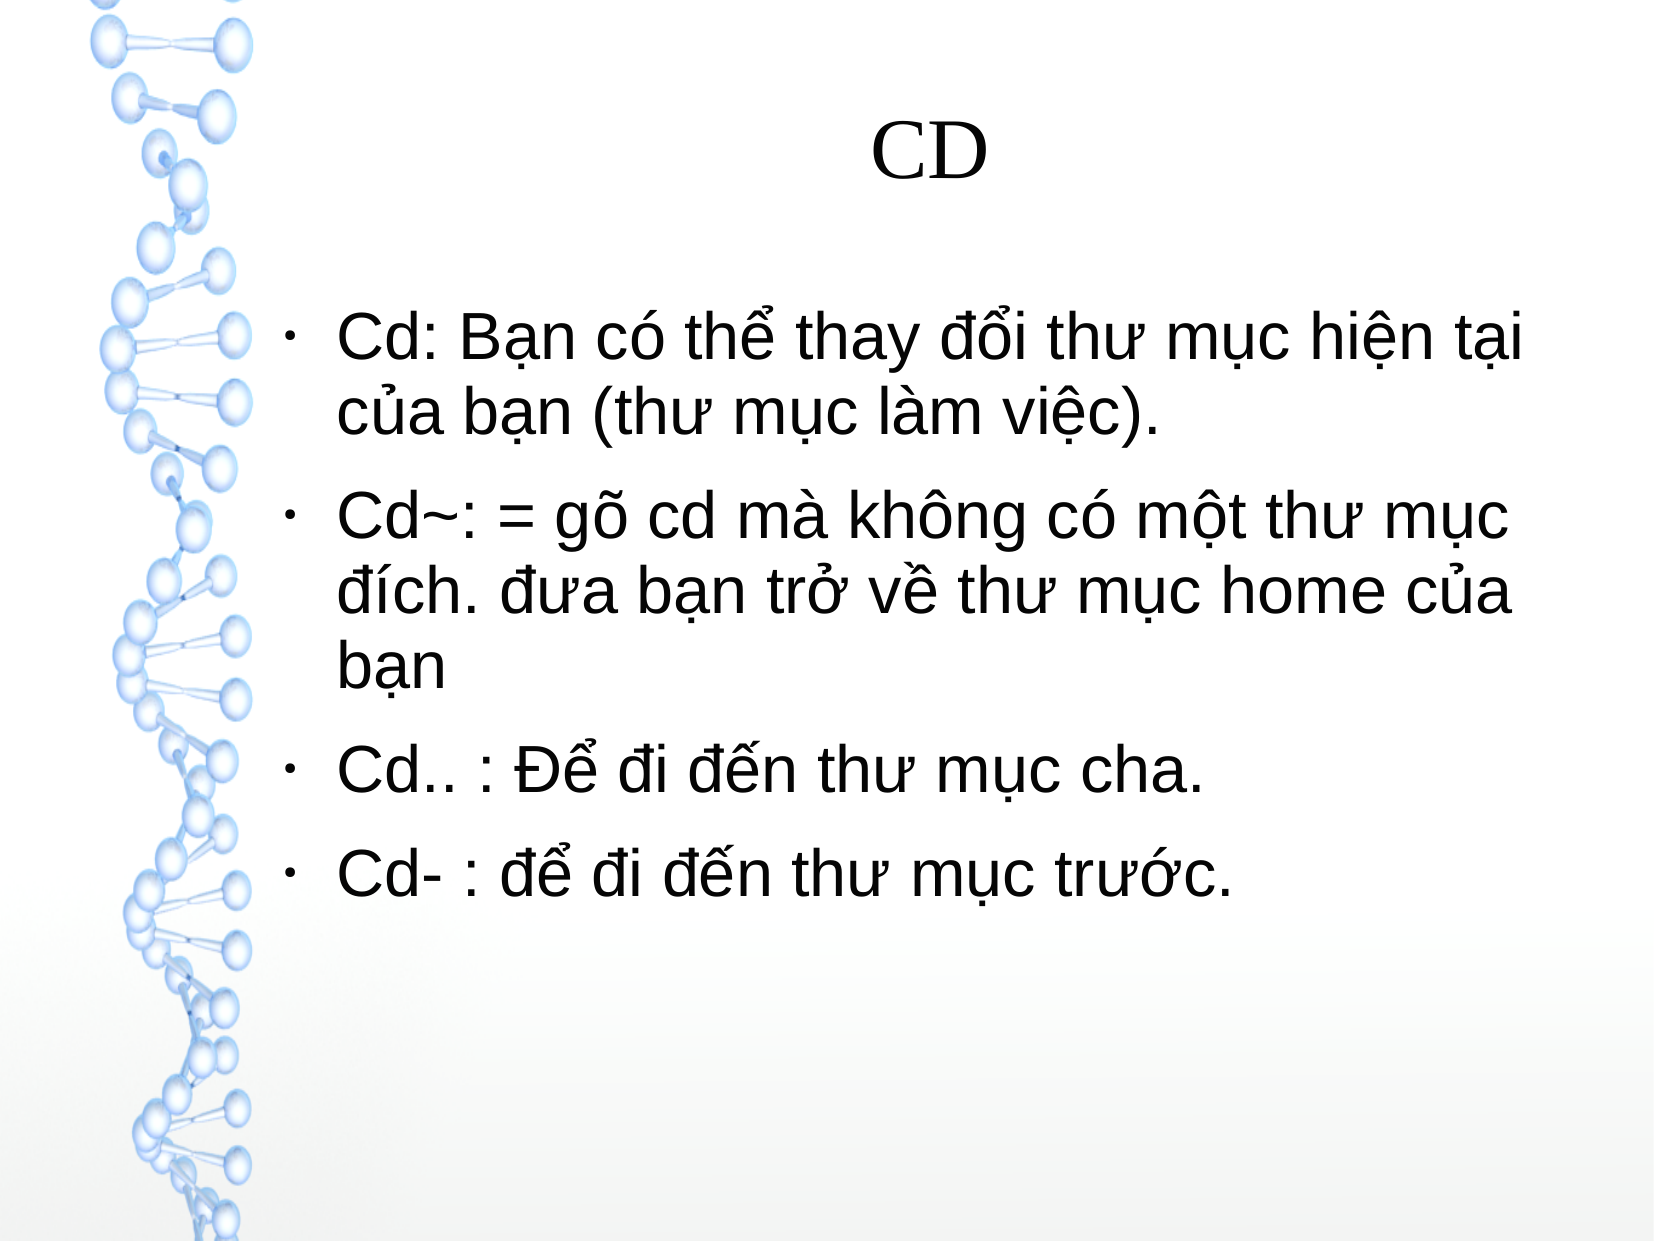

# CD
Cd: Bạn có thể thay đổi thư mục hiện tại của bạn (thư mục làm việc).
Cd~: = gõ cd mà không có một thư mục đích. đưa bạn trở về thư mục home của bạn
Cd.. : Để đi đến thư mục cha.
Cd- : để đi đến thư mục trước.